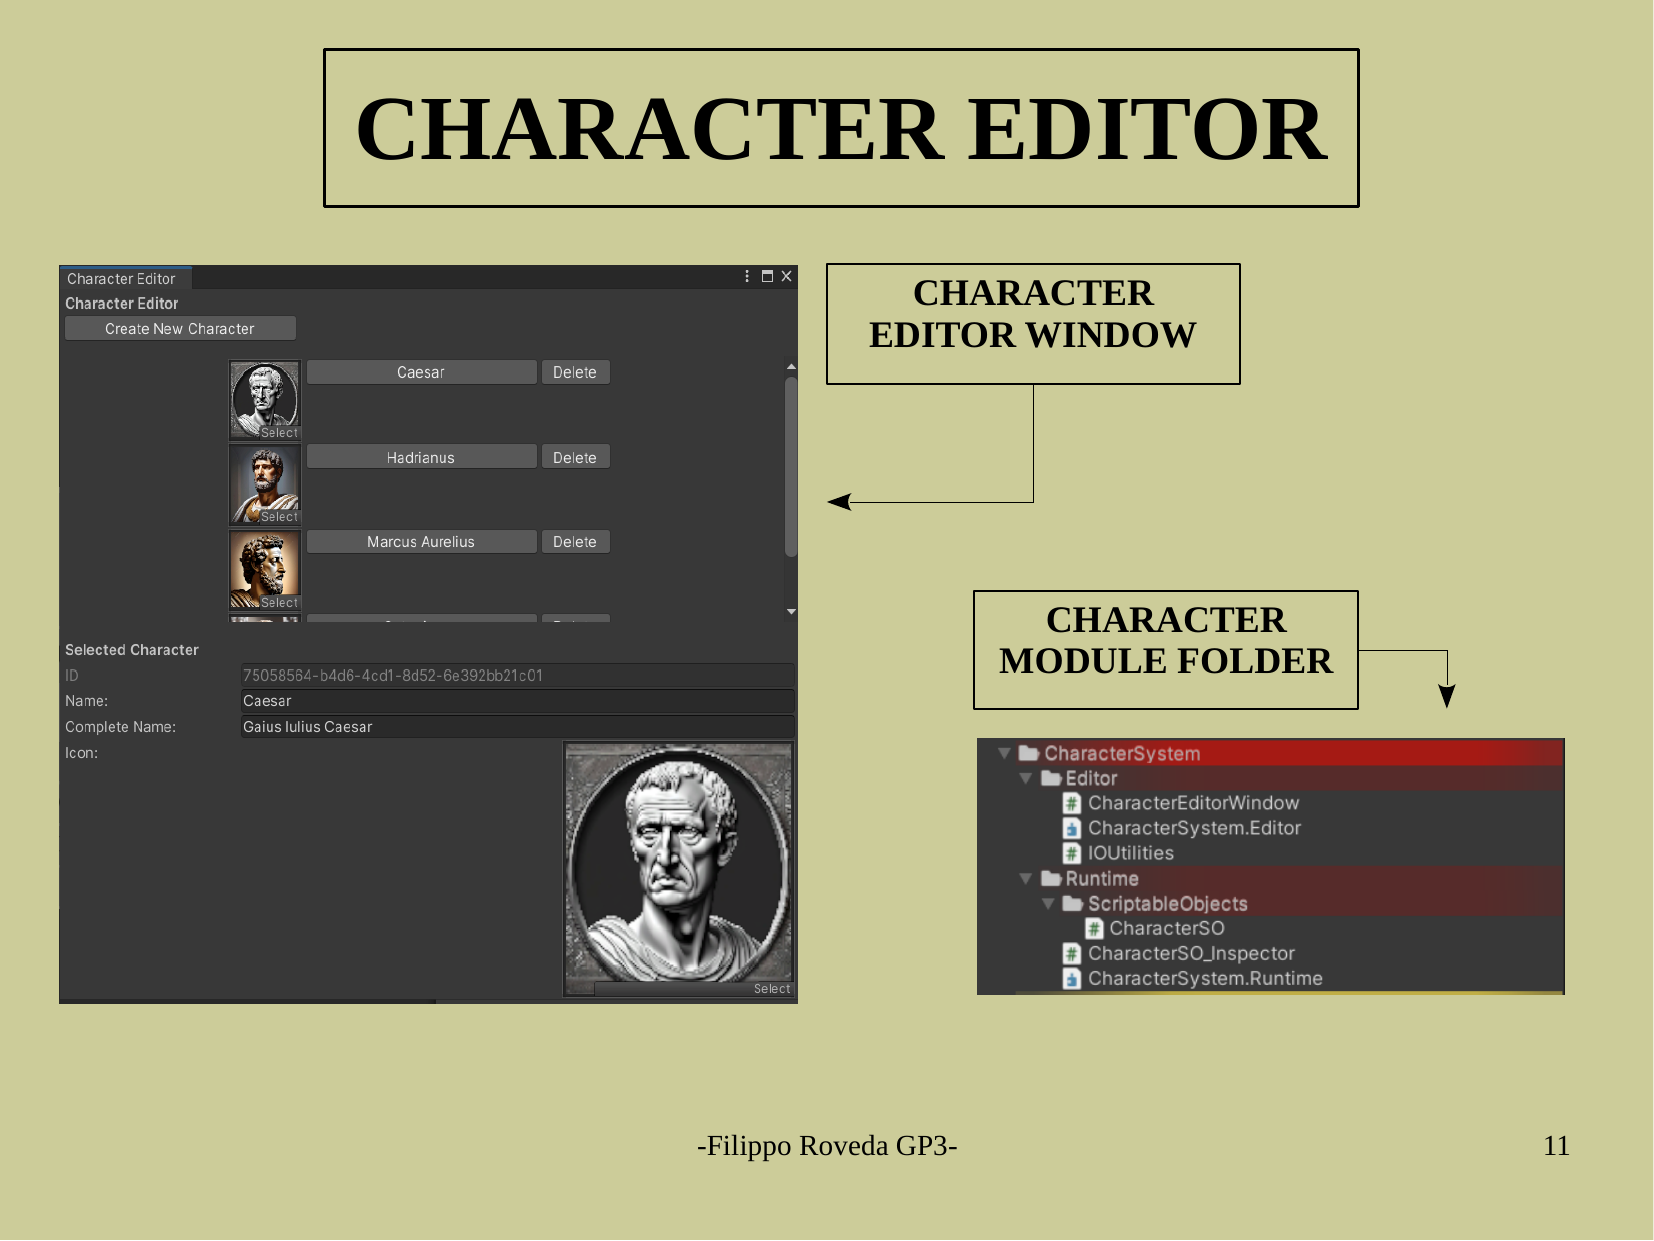

# CHARACTER EDITOR
CHARACTER EDITOR WINDOW
CHARACTER MODULE FOLDER
-Filippo Roveda GP3-
11